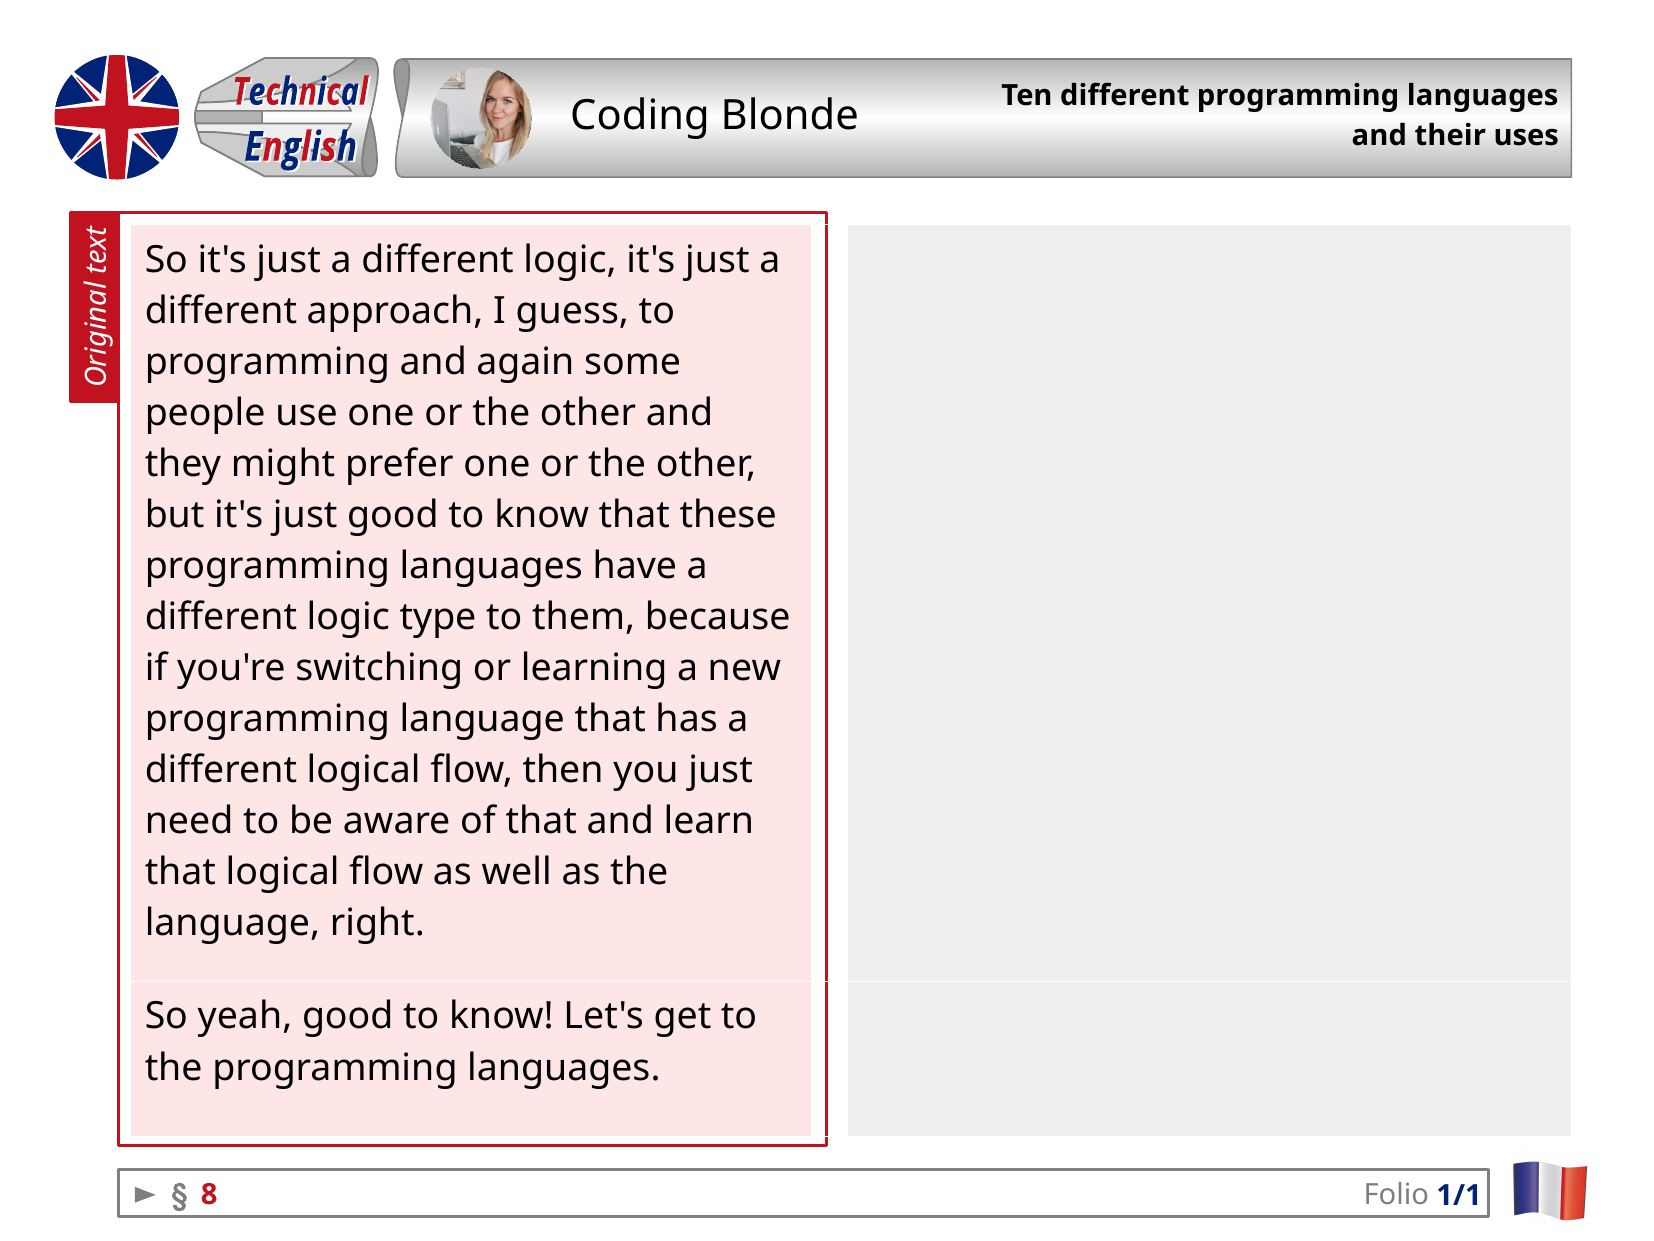

#
| So it's just a different logic, it's just a different approach, I guess, to programming and again some people use one or the other and they might prefer one or the other, but it's just good to know that these programming languages have a different logic type to them, because if you're switching or learning a new programming language that has a different logical flow, then you just need to be aware of that and learn that logical flow as well as the language, right. | | |
| --- | --- | --- |
| So yeah, good to know! Let's get to the programming languages. | | |
8
1/1